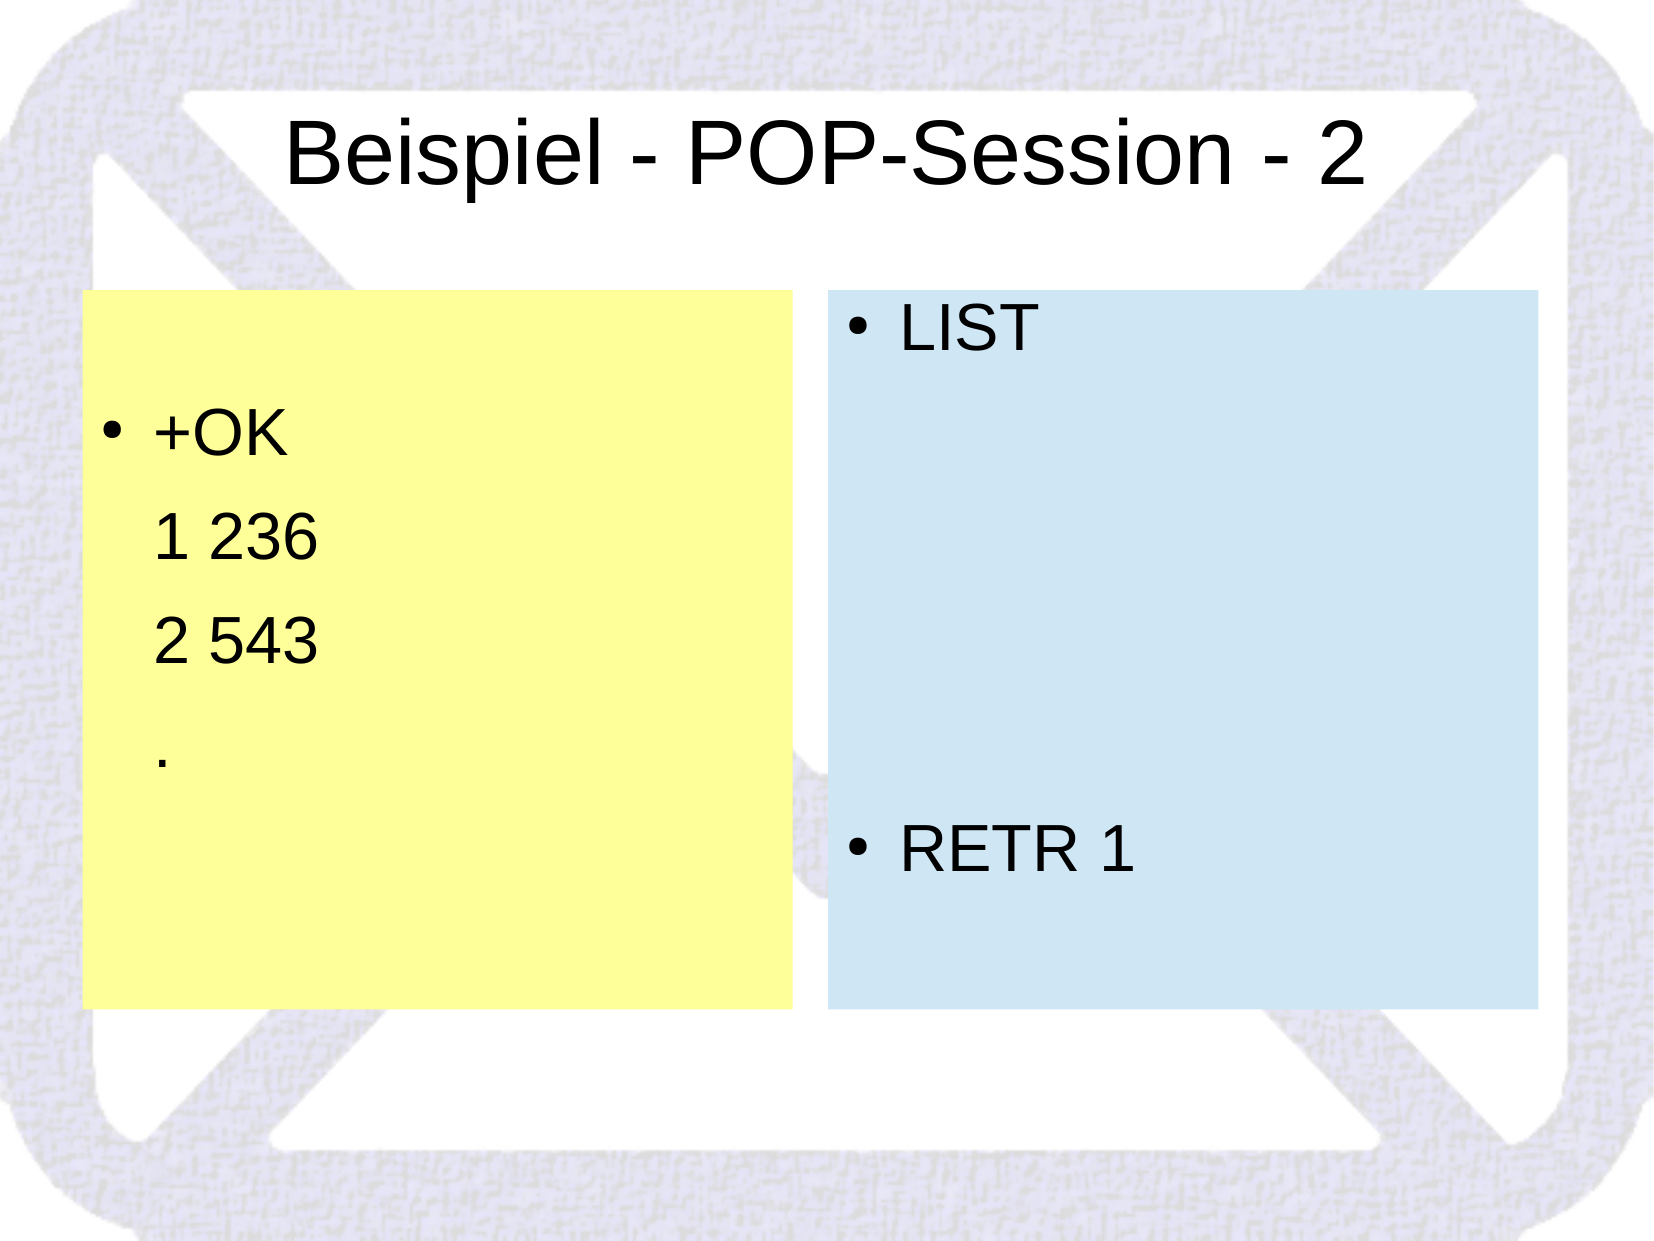

# Beispiel - POP-Session - 2
+OK
1 236
2 543
.
LIST
RETR 1